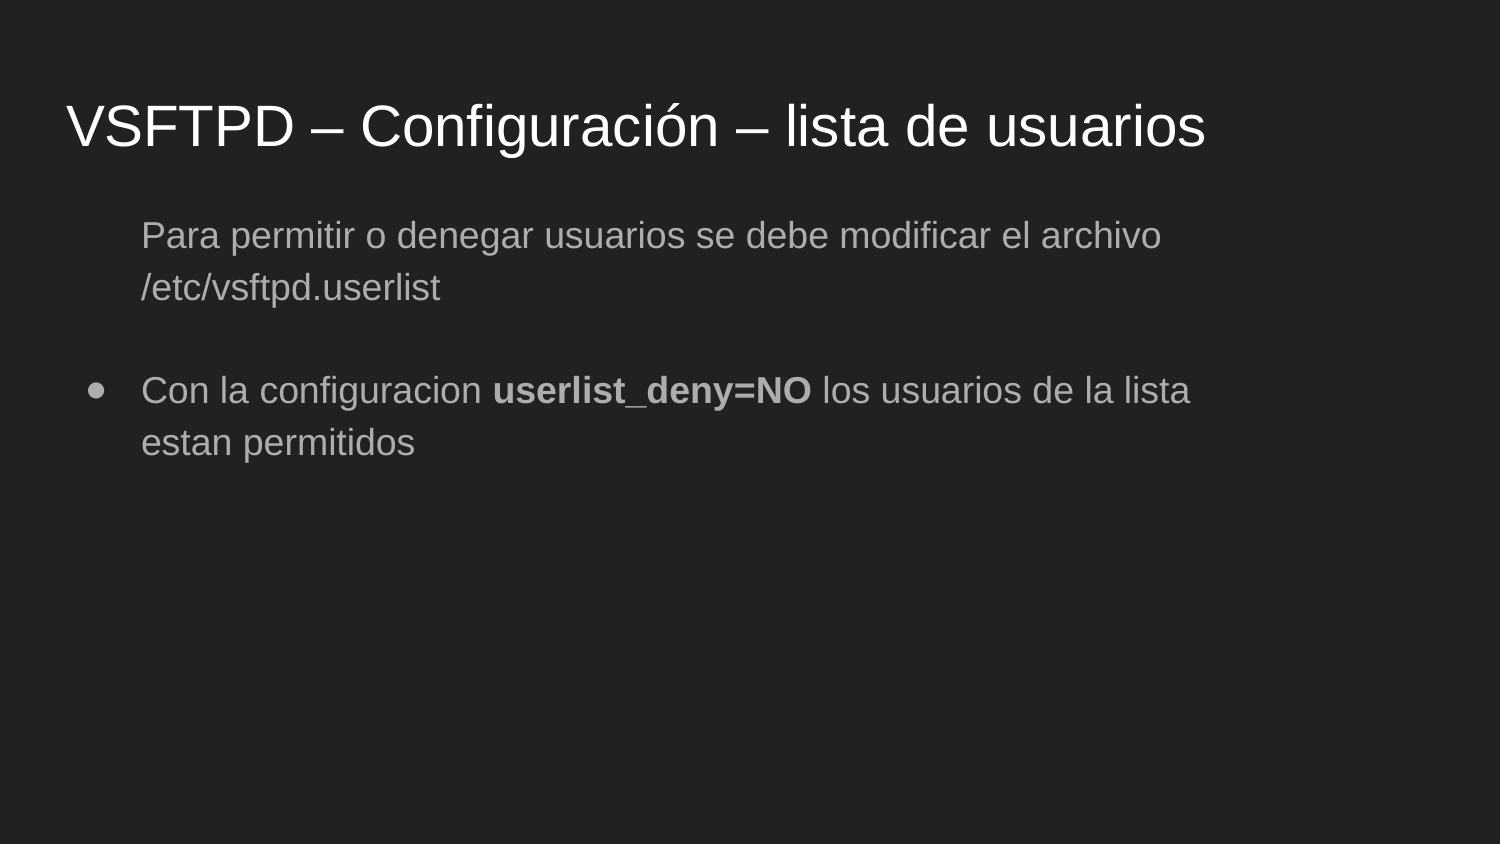

# VSFTPD – Configuración – lista de usuarios
Para permitir o denegar usuarios se debe modificar el archivo /etc/vsftpd.userlist
Con la configuracion userlist_deny=NO los usuarios de la lista estan permitidos